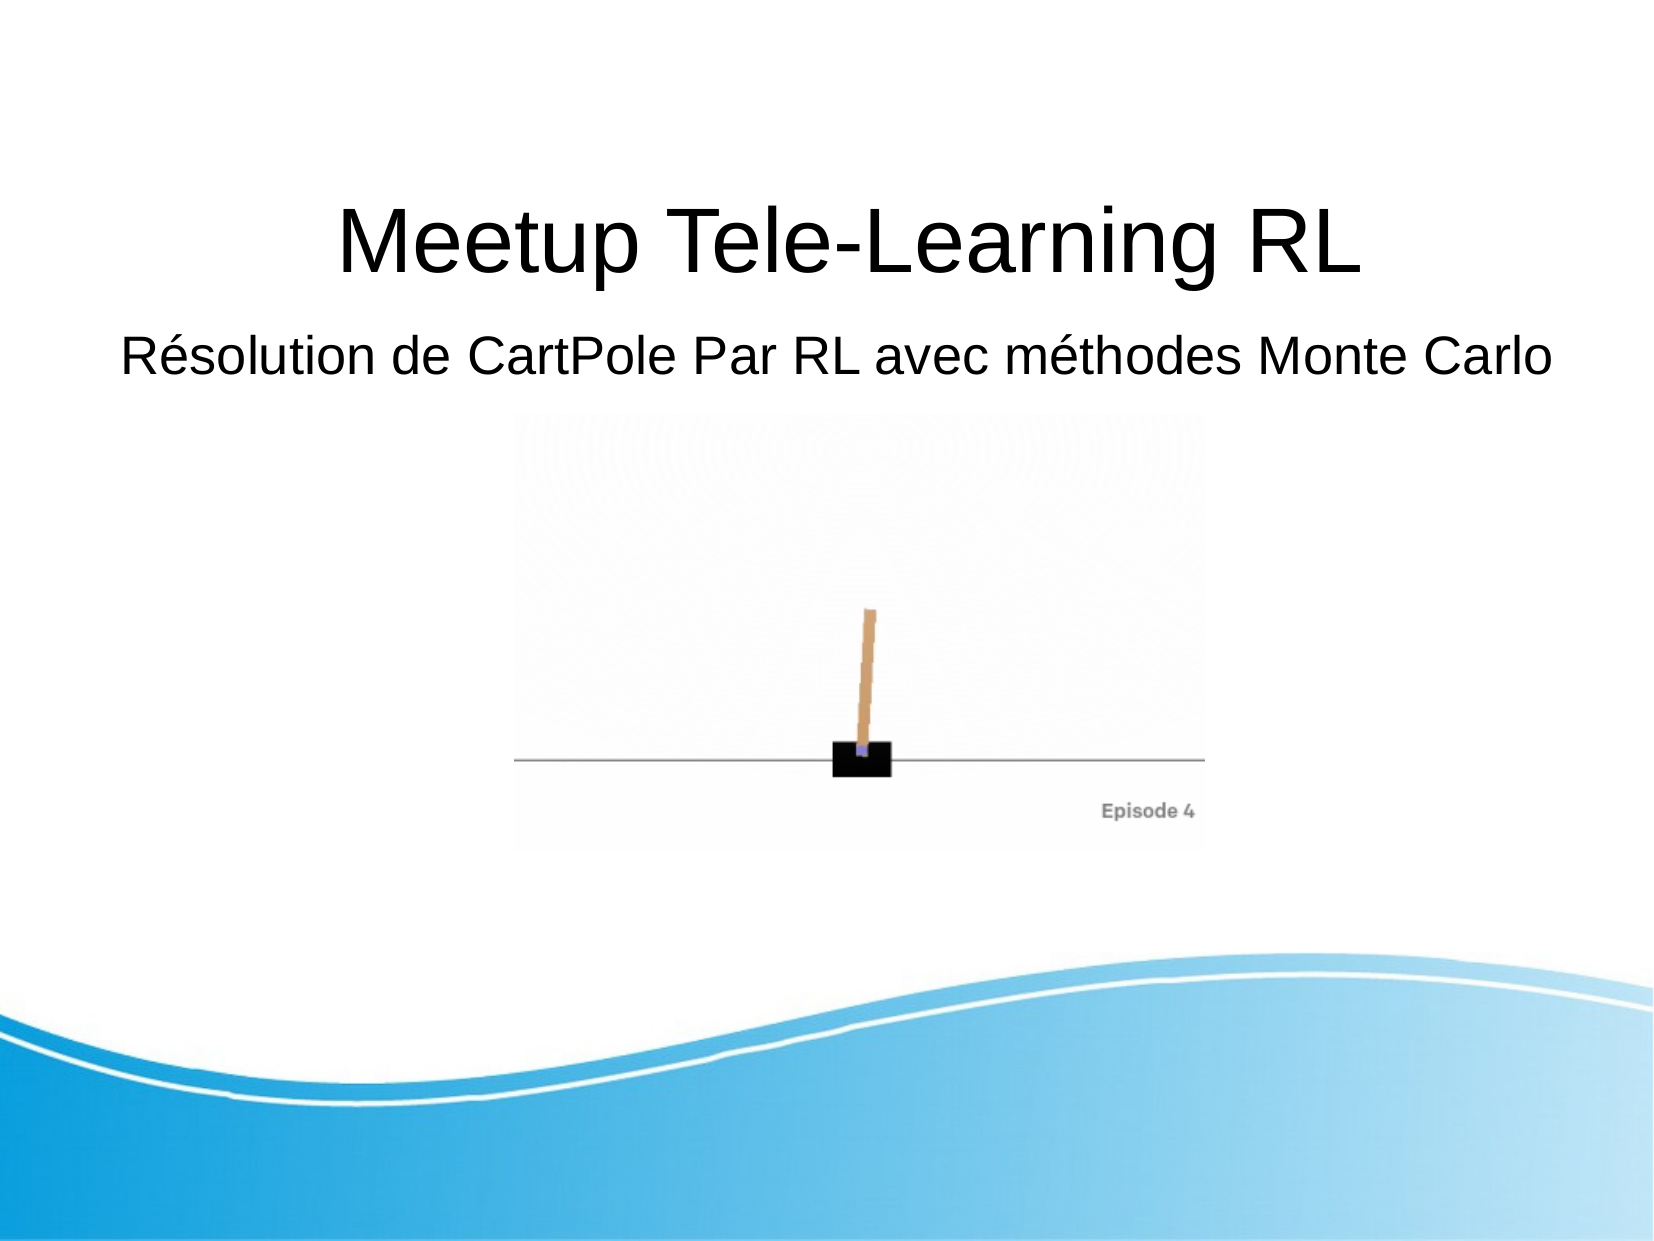

# Meetup Tele-Learning RL Résolution de CartPole Par RL avec méthodes Monte Carlo